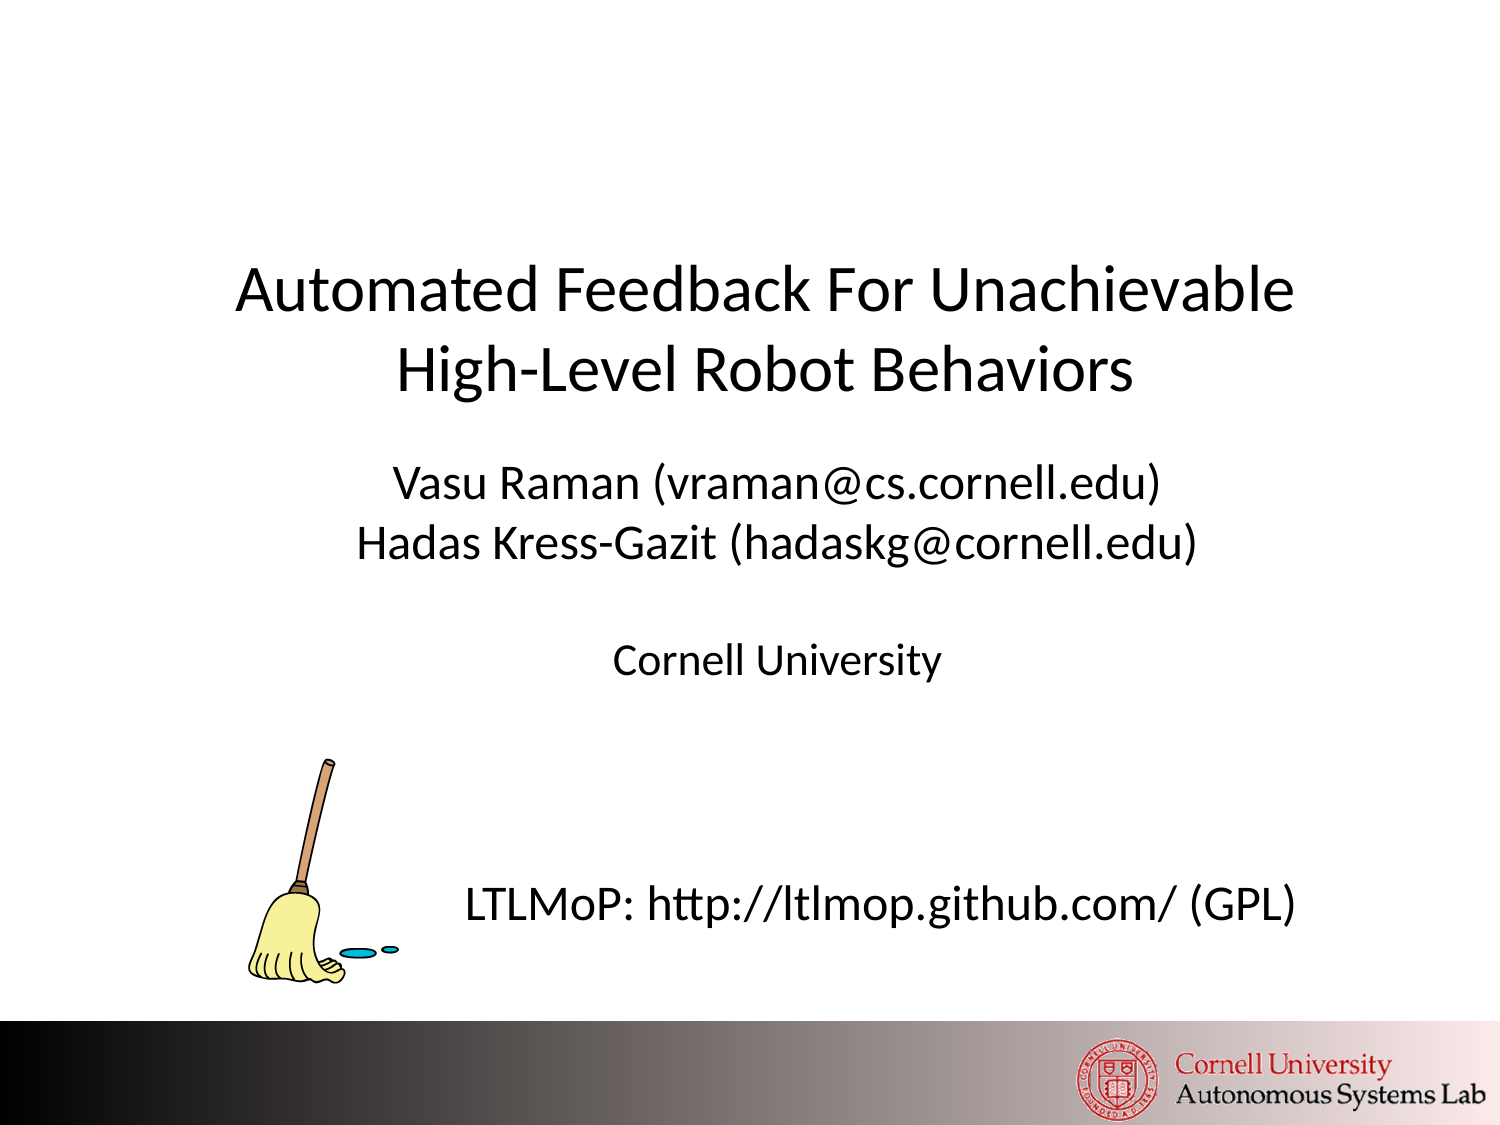

Automated Feedback For Unachievable High-Level Robot Behaviors
Vasu Raman (vraman@cs.cornell.edu)
Hadas Kress-Gazit (hadaskg@cornell.edu)
Cornell University
LTLMoP: http://ltlmop.github.com/ (GPL)